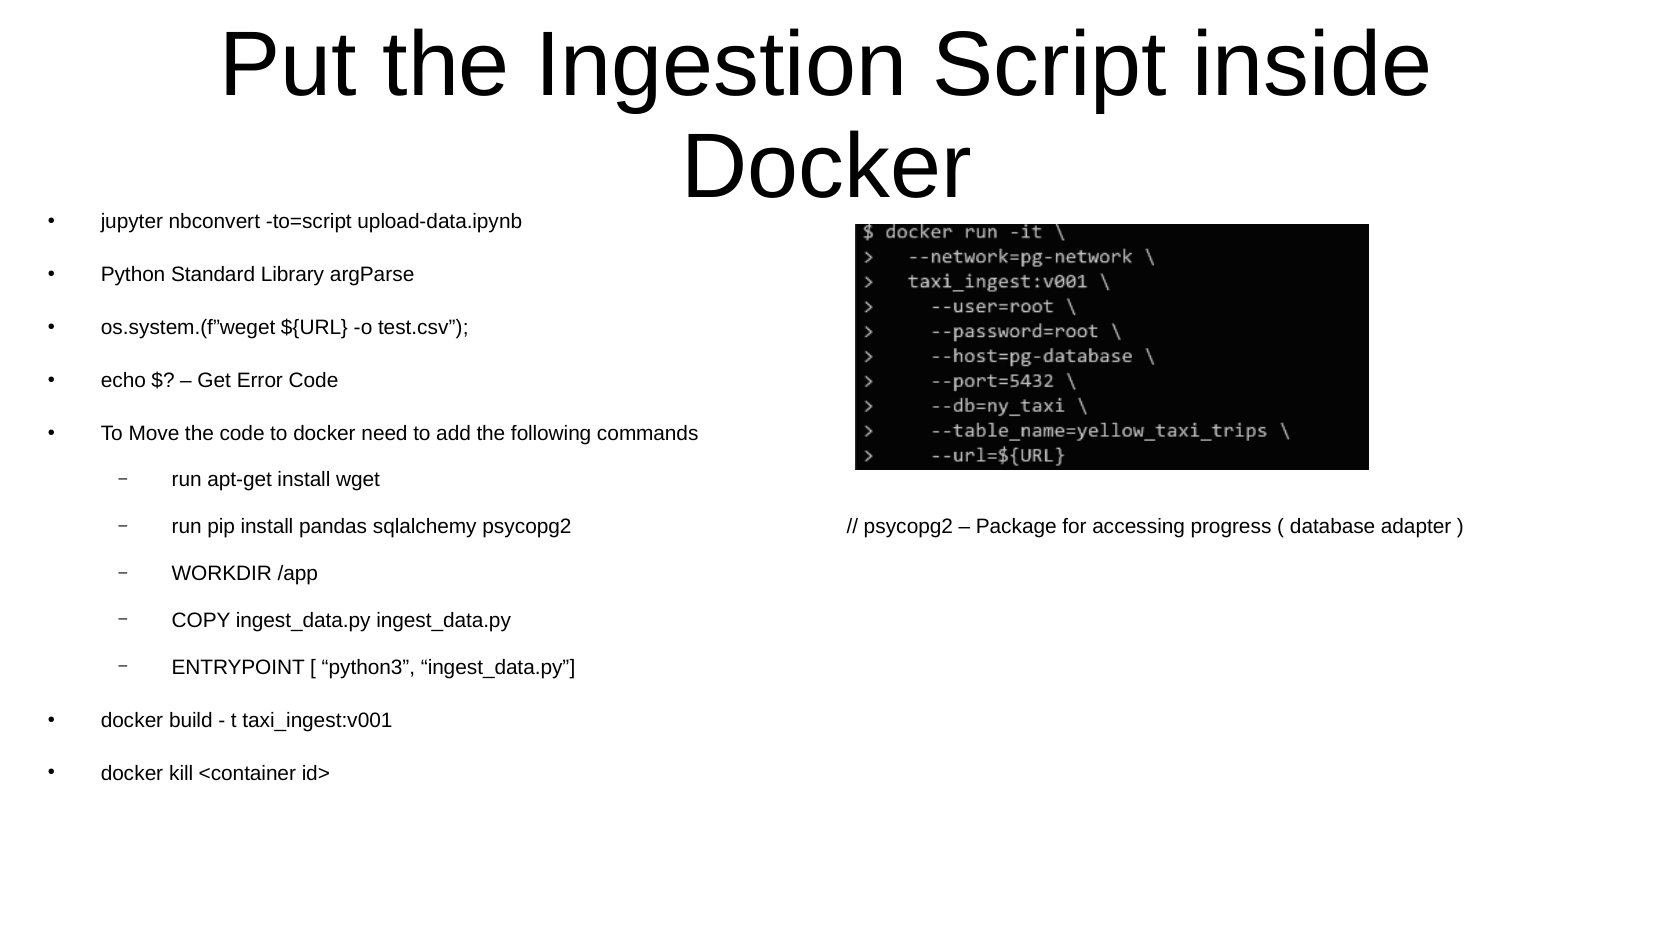

# Put the Ingestion Script inside Docker
jupyter nbconvert -to=script upload-data.ipynb
Python Standard Library argParse
os.system.(f”weget ${URL} -o test.csv”);
echo $? – Get Error Code
To Move the code to docker need to add the following commands
run apt-get install wget
run pip install pandas sqlalchemy psycopg2 				// psycopg2 – Package for accessing progress ( database adapter )
WORKDIR /app
COPY ingest_data.py ingest_data.py
ENTRYPOINT [ “python3”, “ingest_data.py”]
docker build - t taxi_ingest:v001
docker kill <container id>